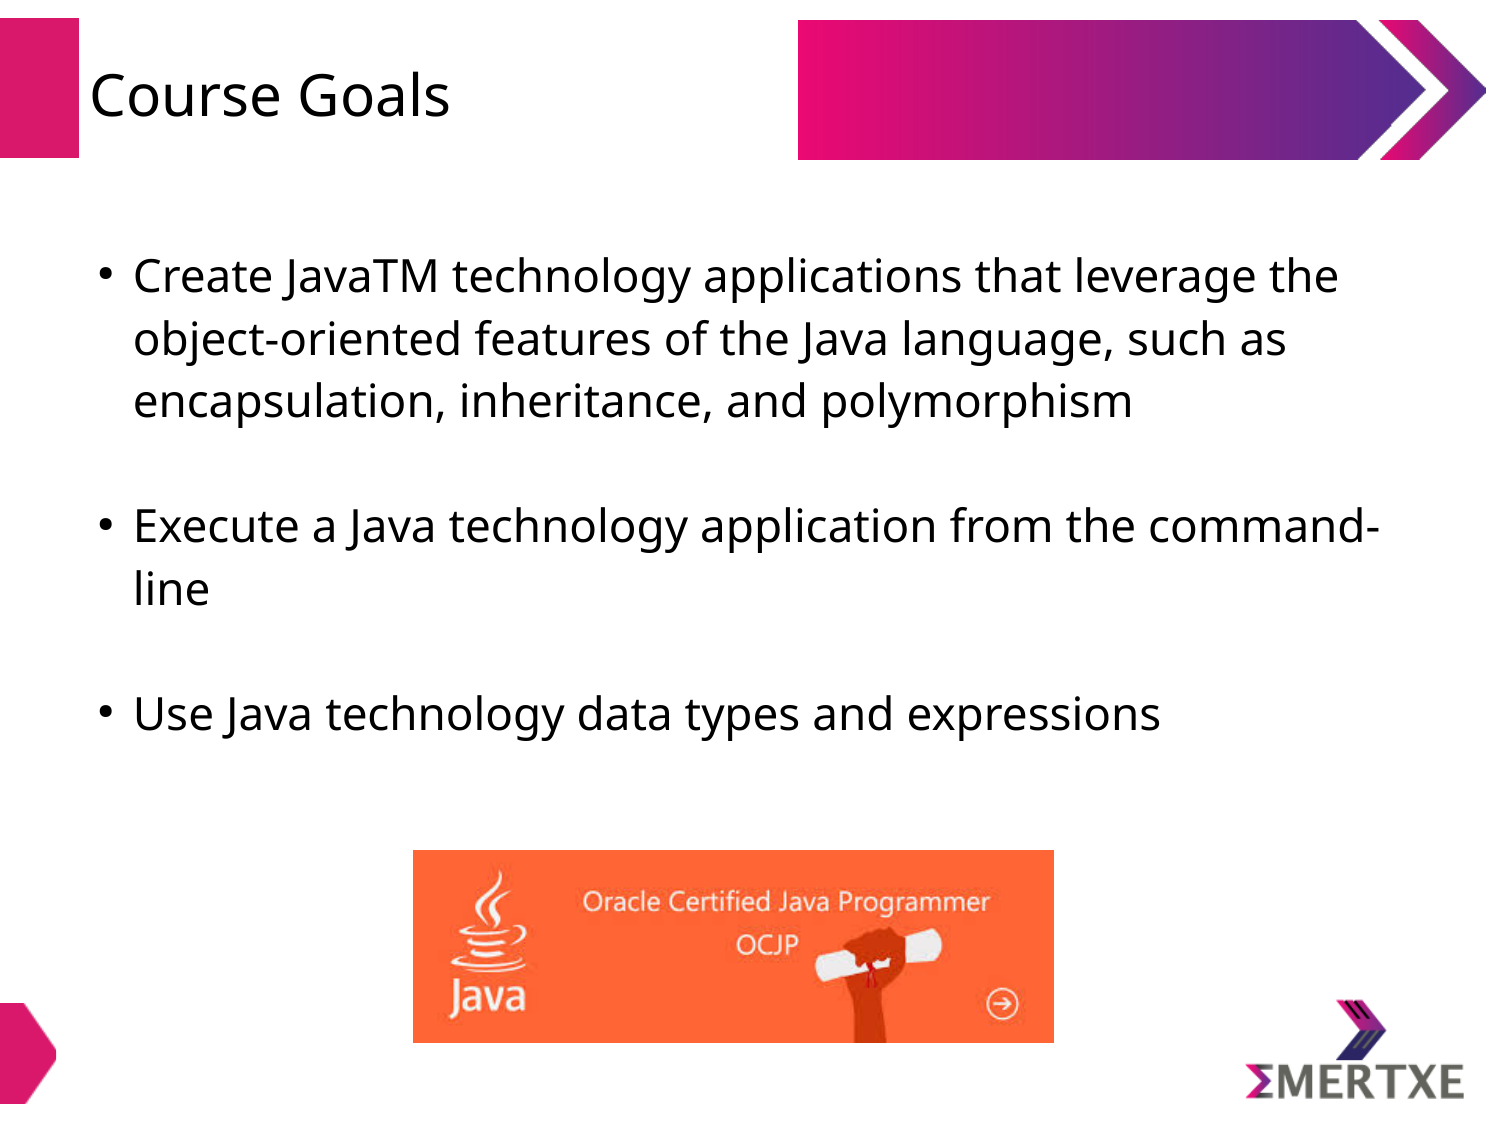

Course Goals
Create JavaTM technology applications that leverage the object-oriented features of the Java language, such as encapsulation, inheritance, and polymorphism
Execute a Java technology application from the command-line
Use Java technology data types and expressions